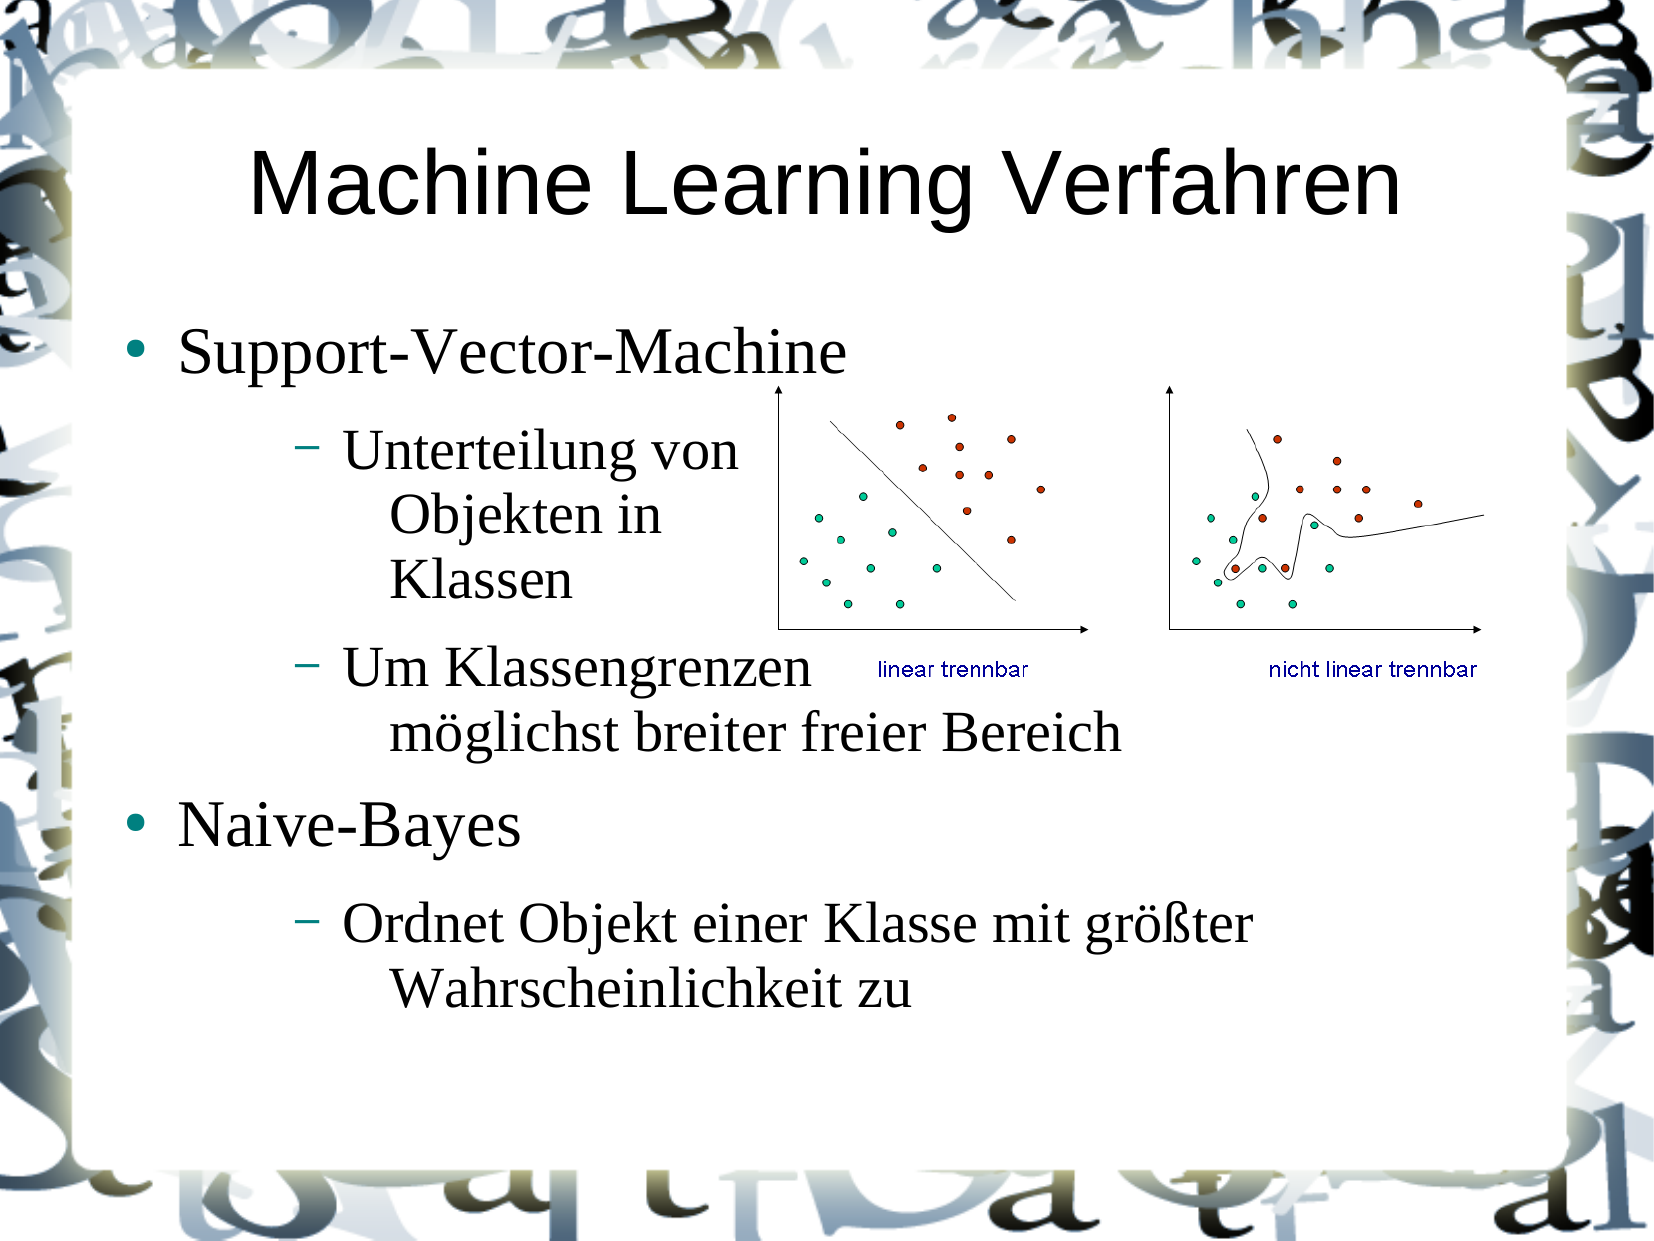

# Machine Learning Verfahren
Support-Vector-Machine
Unterteilung von Objekten in Klassen
Um Klassengrenzen 								möglichst breiter freier Bereich
Naive-Bayes
Ordnet Objekt einer Klasse mit größter Wahrscheinlichkeit zu